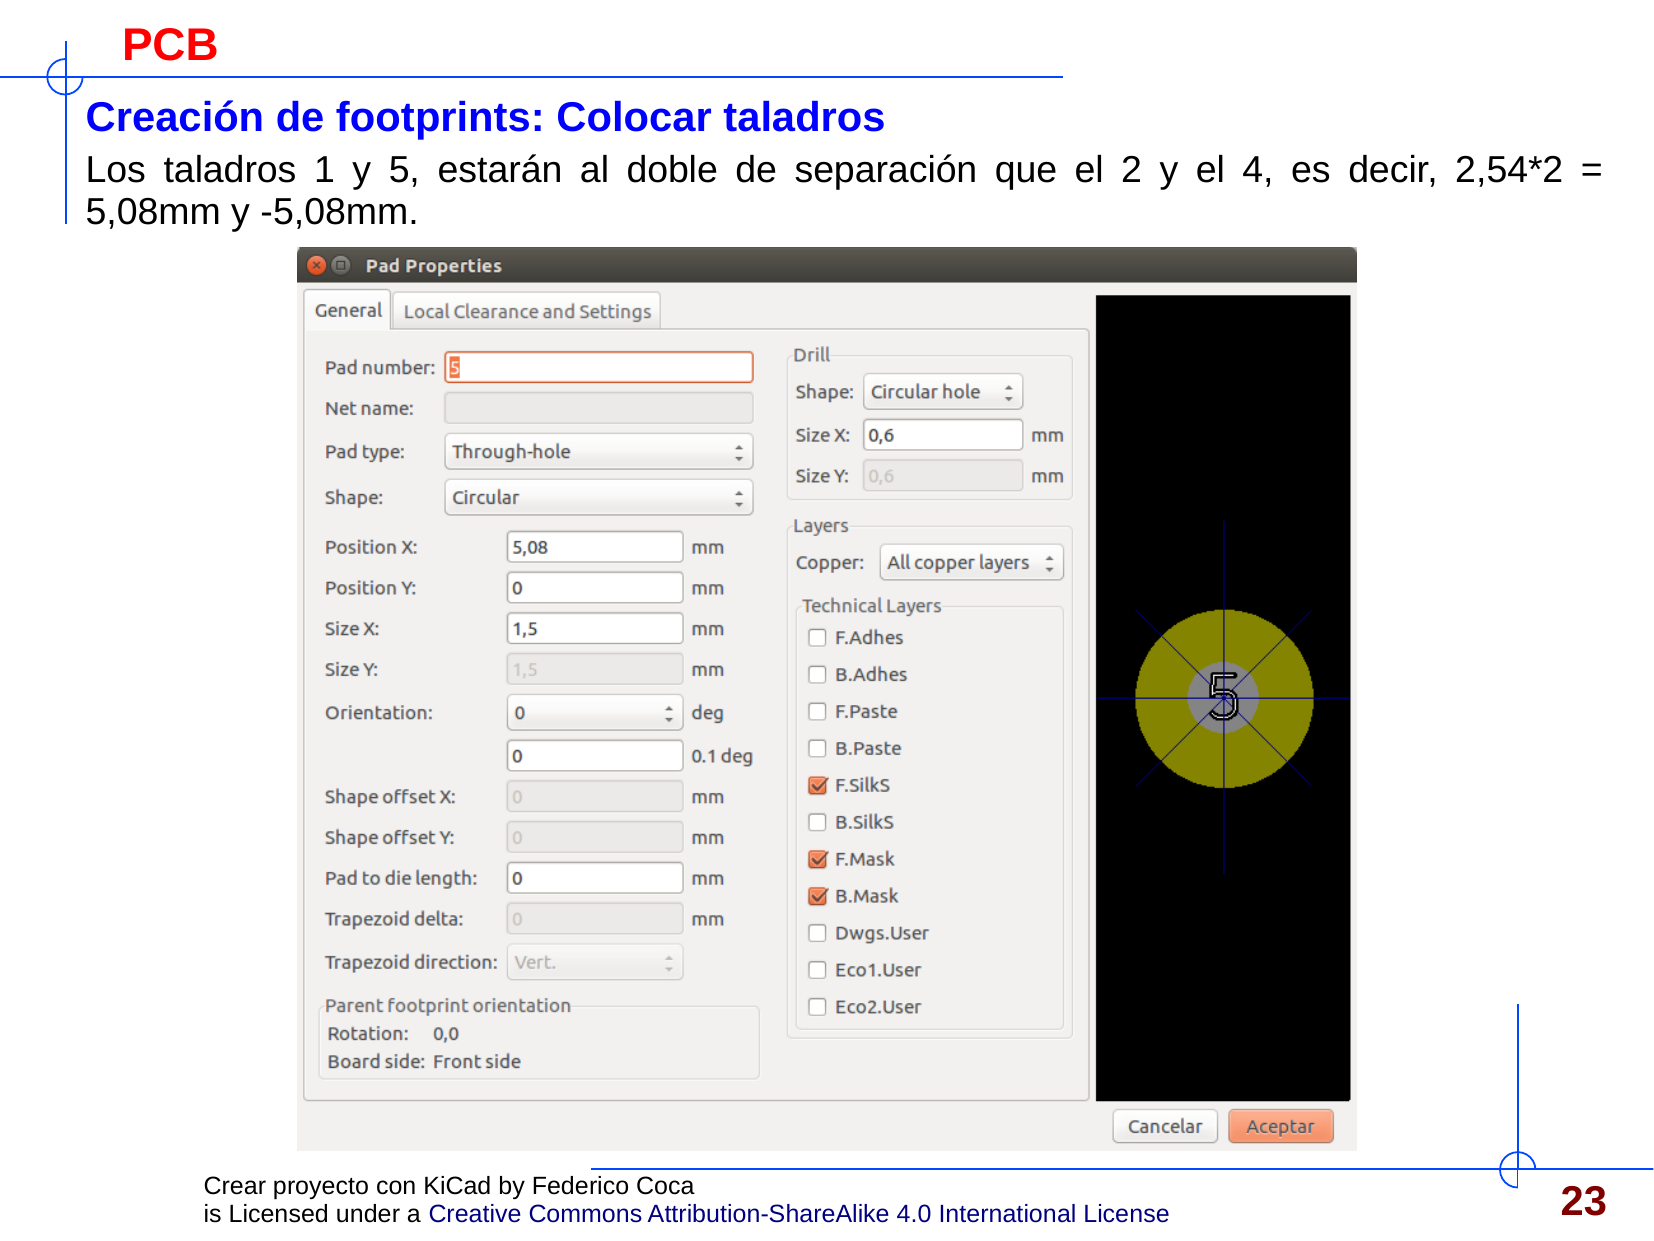

PCB
Creación de footprints: Colocar taladros
Los taladros 1 y 5, estarán al doble de separación que el 2 y el 4, es decir, 2,54*2 = 5,08mm y -5,08mm.
Crear proyecto con KiCad by Federico Coca
is Licensed under a Creative Commons Attribution-ShareAlike 4.0 International License